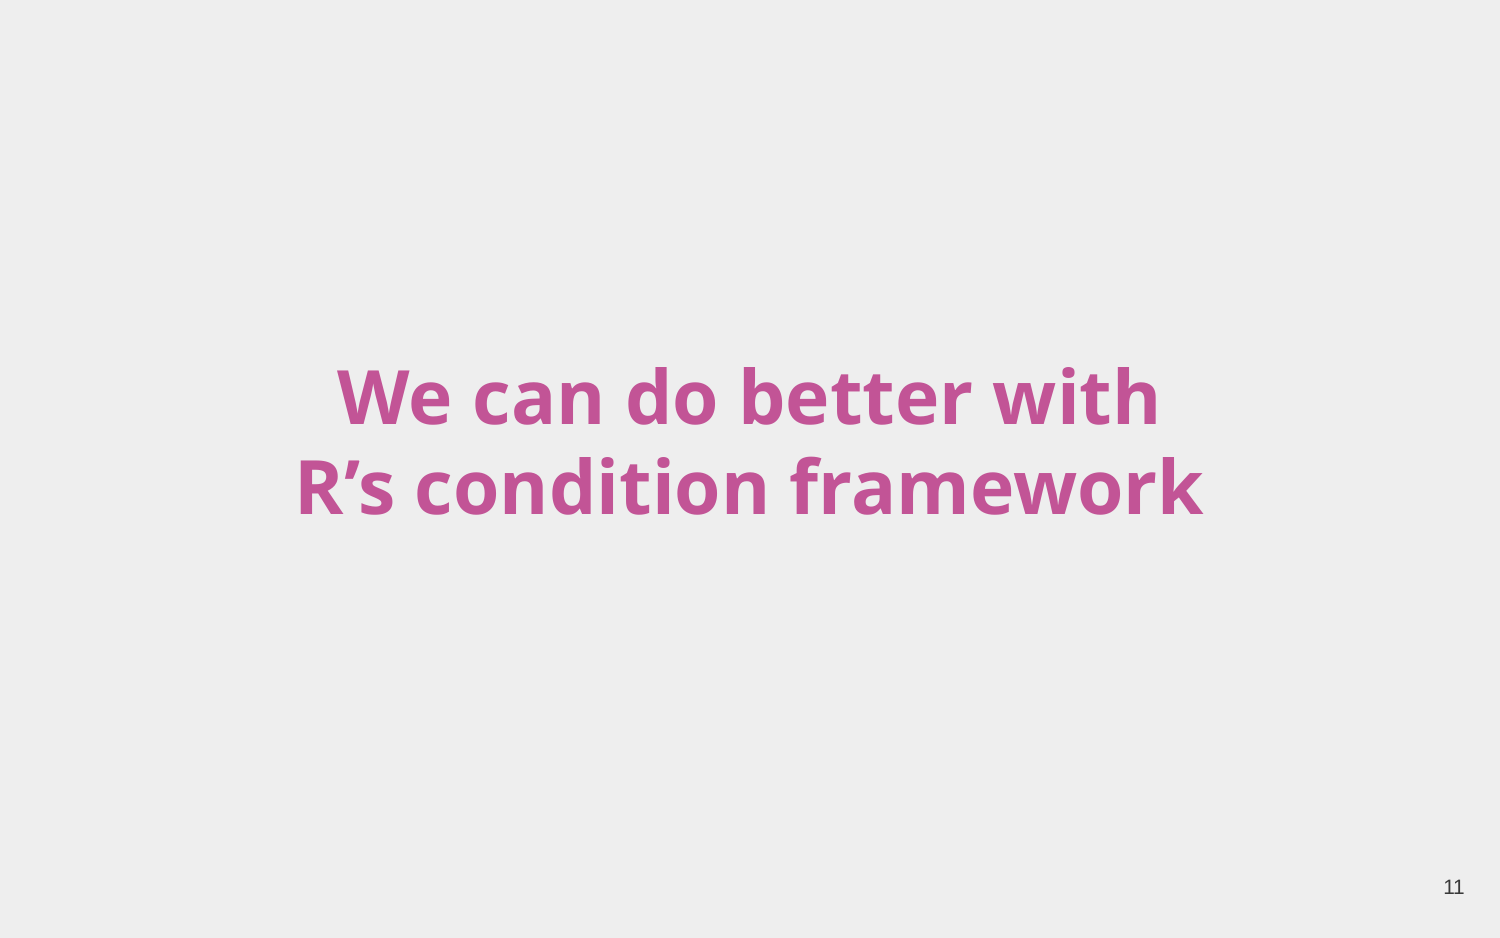

# We can do better with R’s condition framework